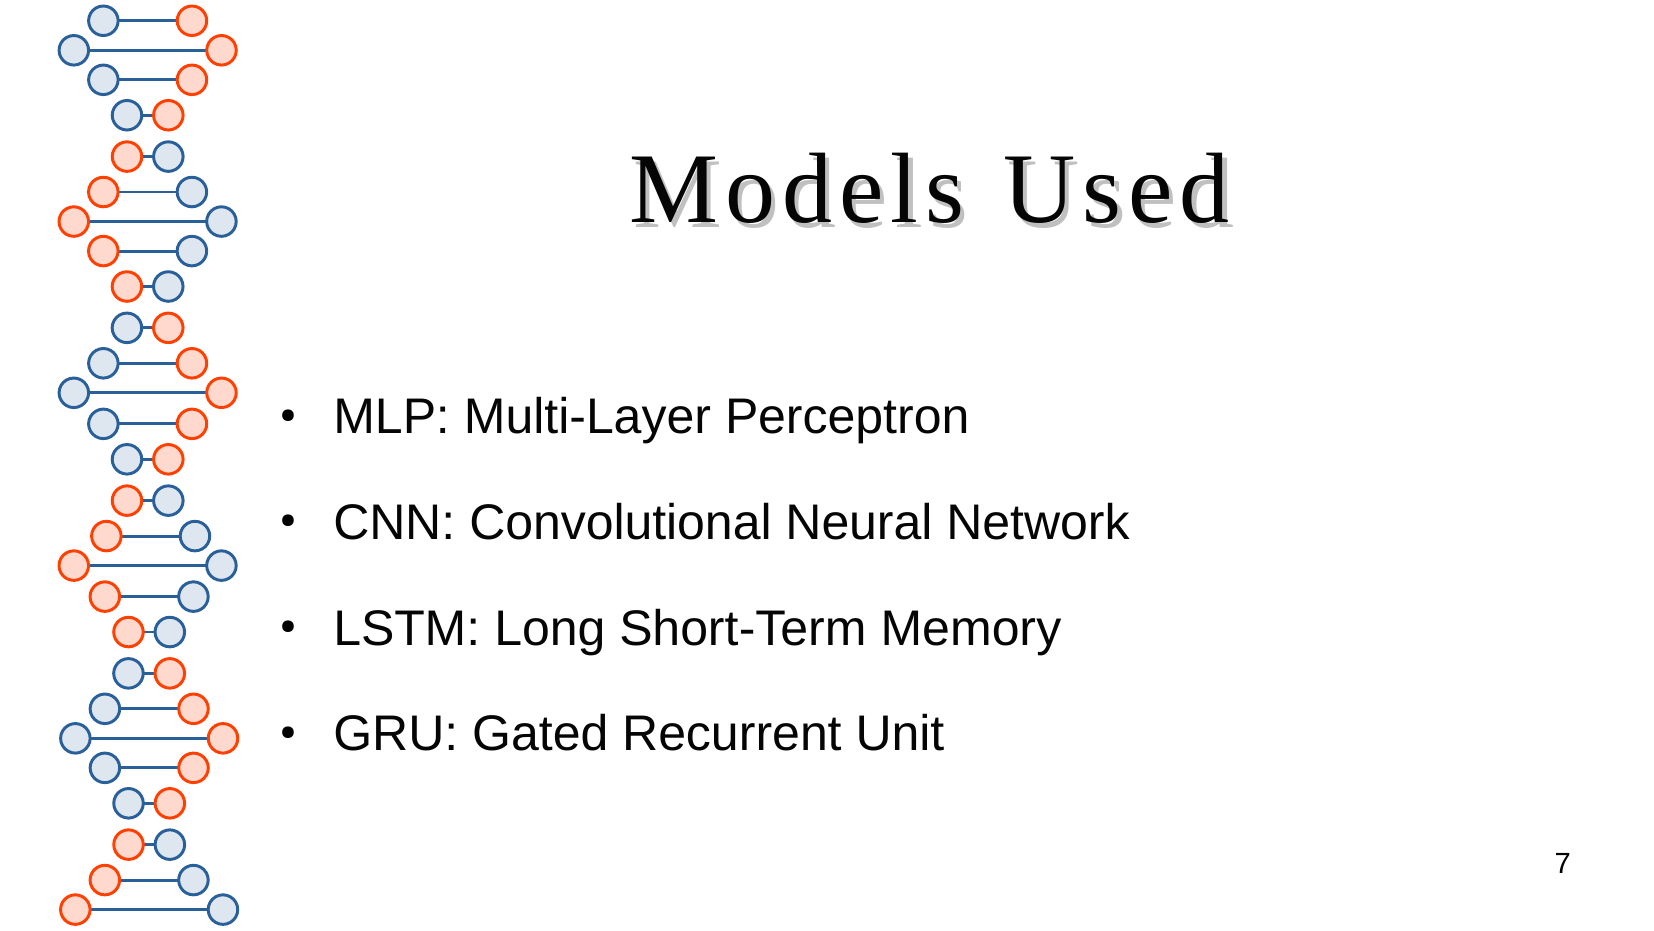

# Models Used
MLP: Multi-Layer Perceptron
CNN: Convolutional Neural Network
LSTM: Long Short-Term Memory
GRU: Gated Recurrent Unit
7